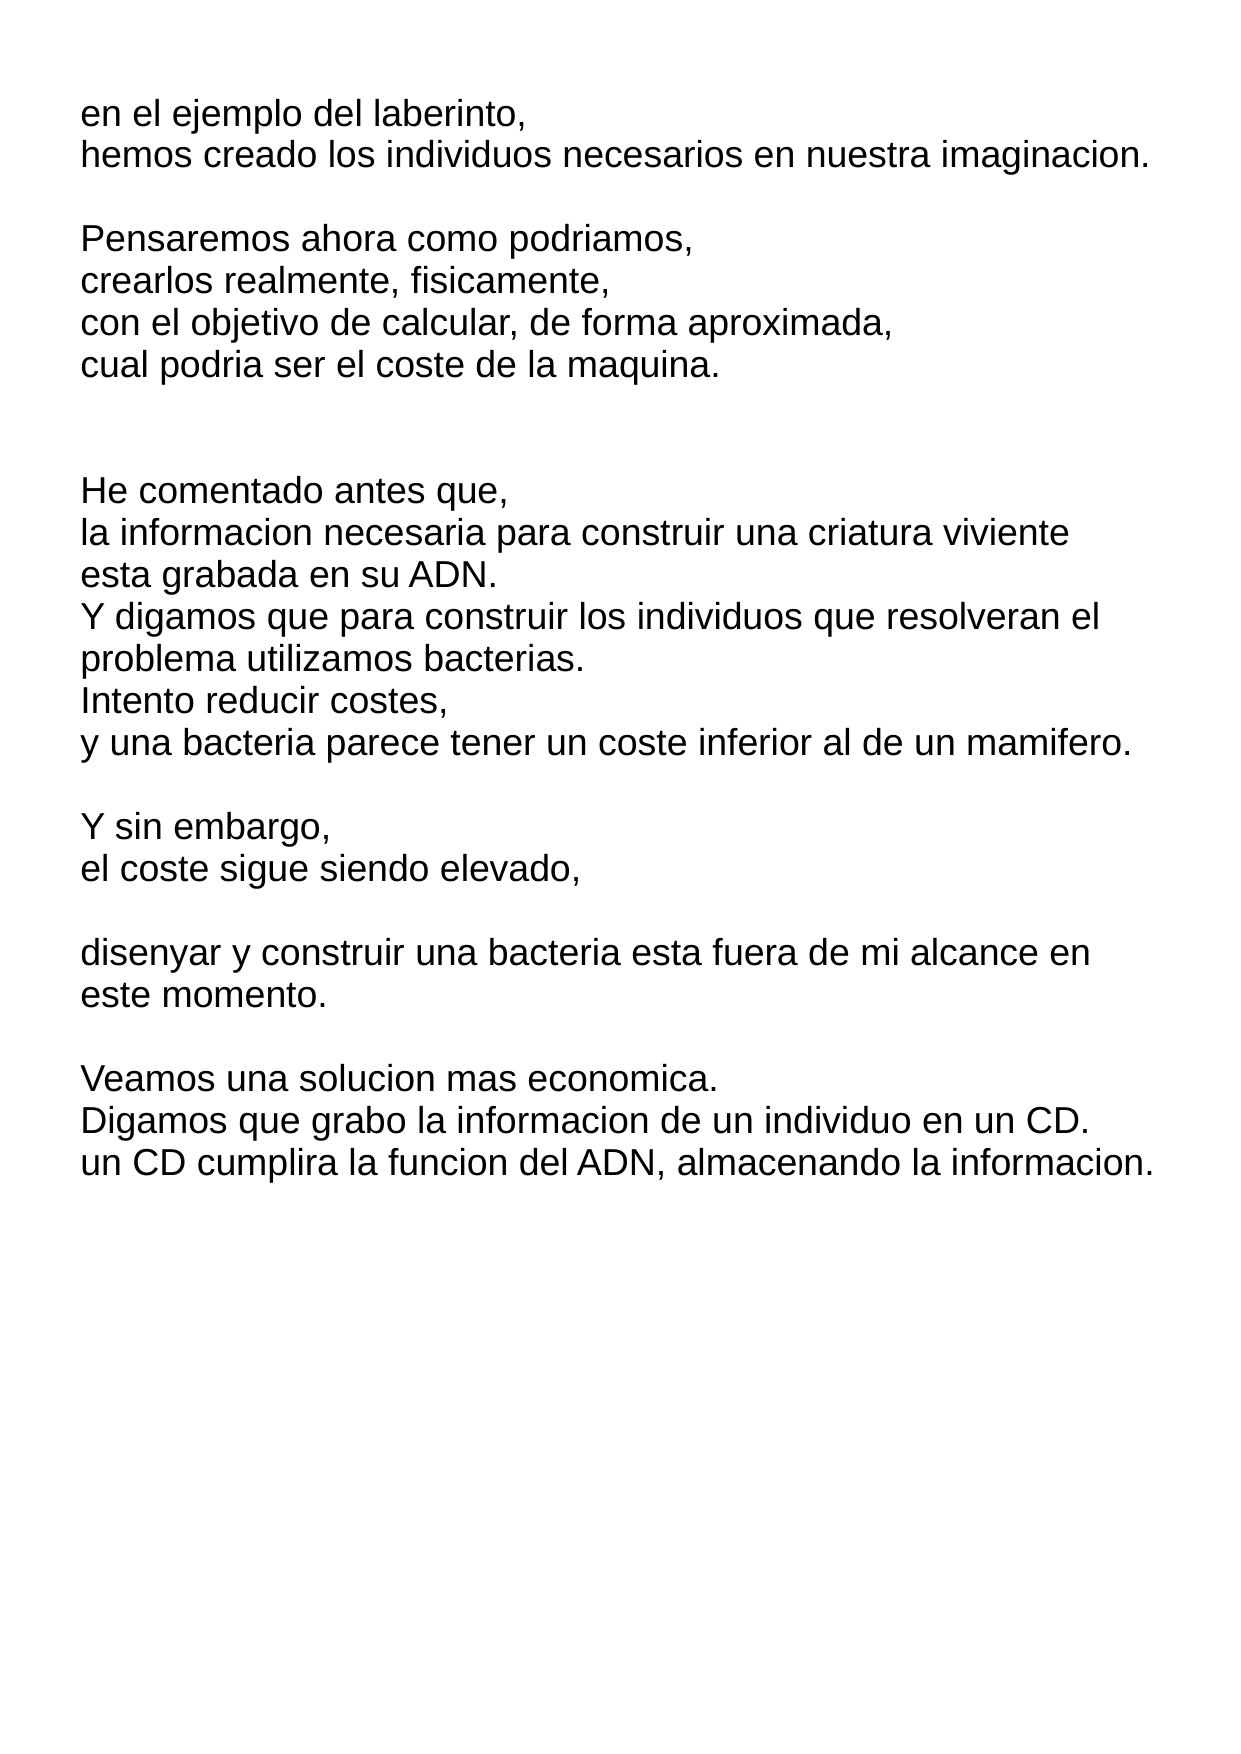

en el ejemplo del laberinto,
hemos creado los individuos necesarios en nuestra imaginacion.
Pensaremos ahora como podriamos,
crearlos realmente, fisicamente,
con el objetivo de calcular, de forma aproximada,
cual podria ser el coste de la maquina.
He comentado antes que,
la informacion necesaria para construir una criatura viviente
esta grabada en su ADN.
Y digamos que para construir los individuos que resolveran el problema utilizamos bacterias.
Intento reducir costes,
y una bacteria parece tener un coste inferior al de un mamifero.
Y sin embargo,
el coste sigue siendo elevado,
disenyar y construir una bacteria esta fuera de mi alcance en este momento.
Veamos una solucion mas economica.
Digamos que grabo la informacion de un individuo en un CD.
un CD cumplira la funcion del ADN, almacenando la informacion.